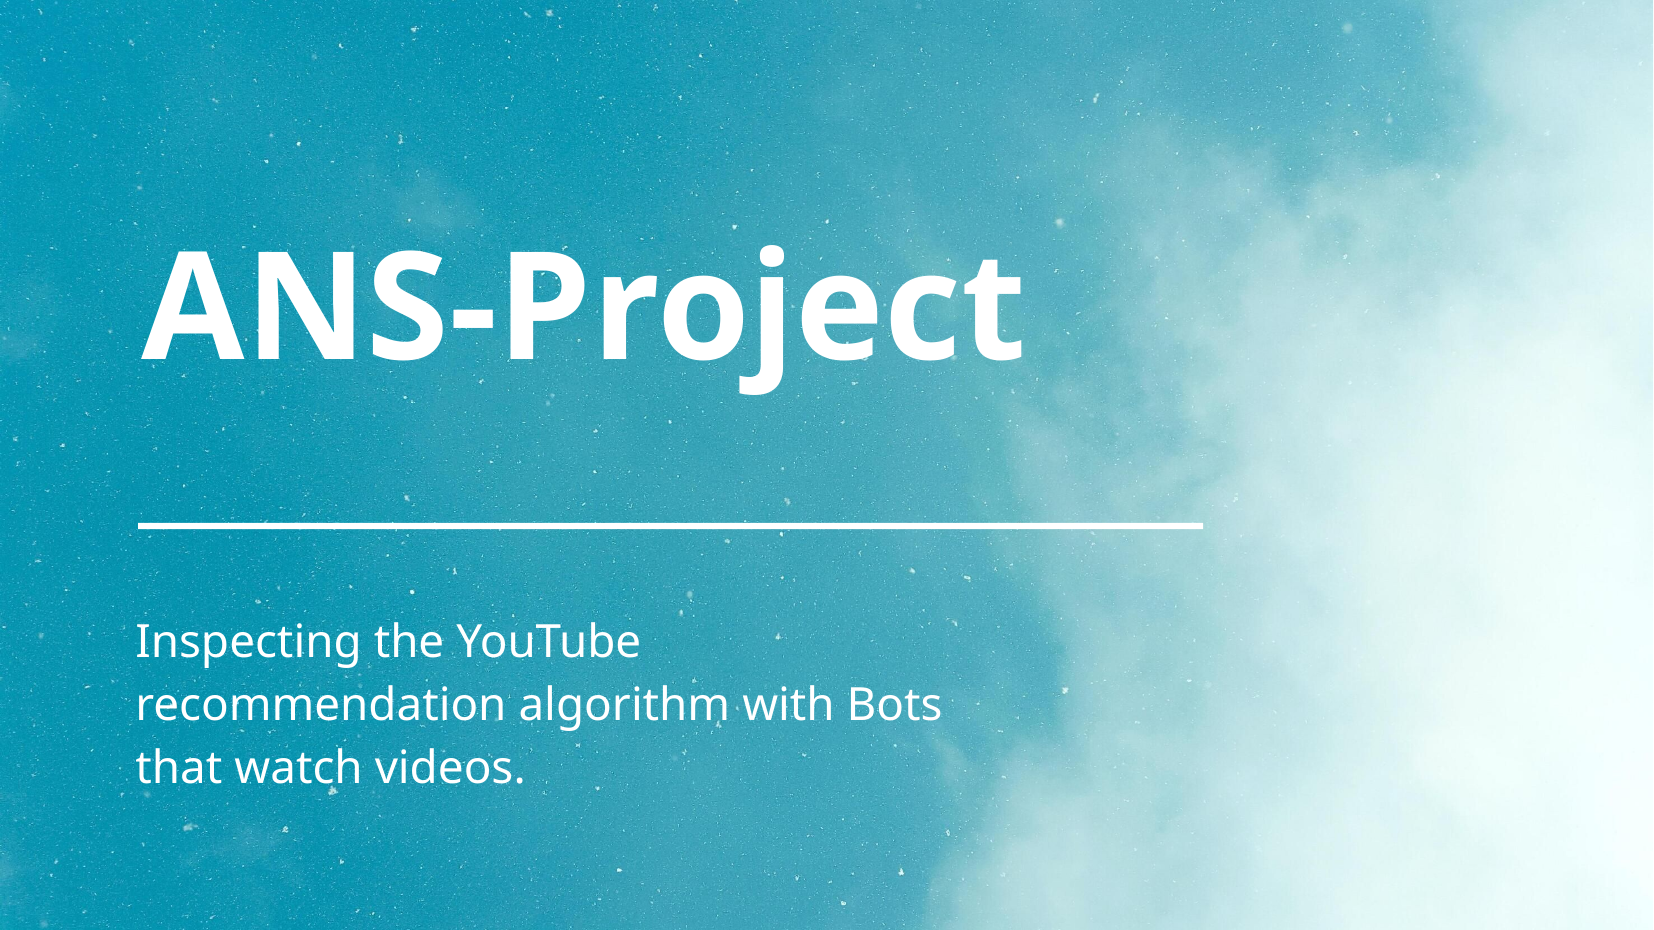

# ANS-Project
Inspecting the YouTube recommendation algorithm with Bots that watch videos.